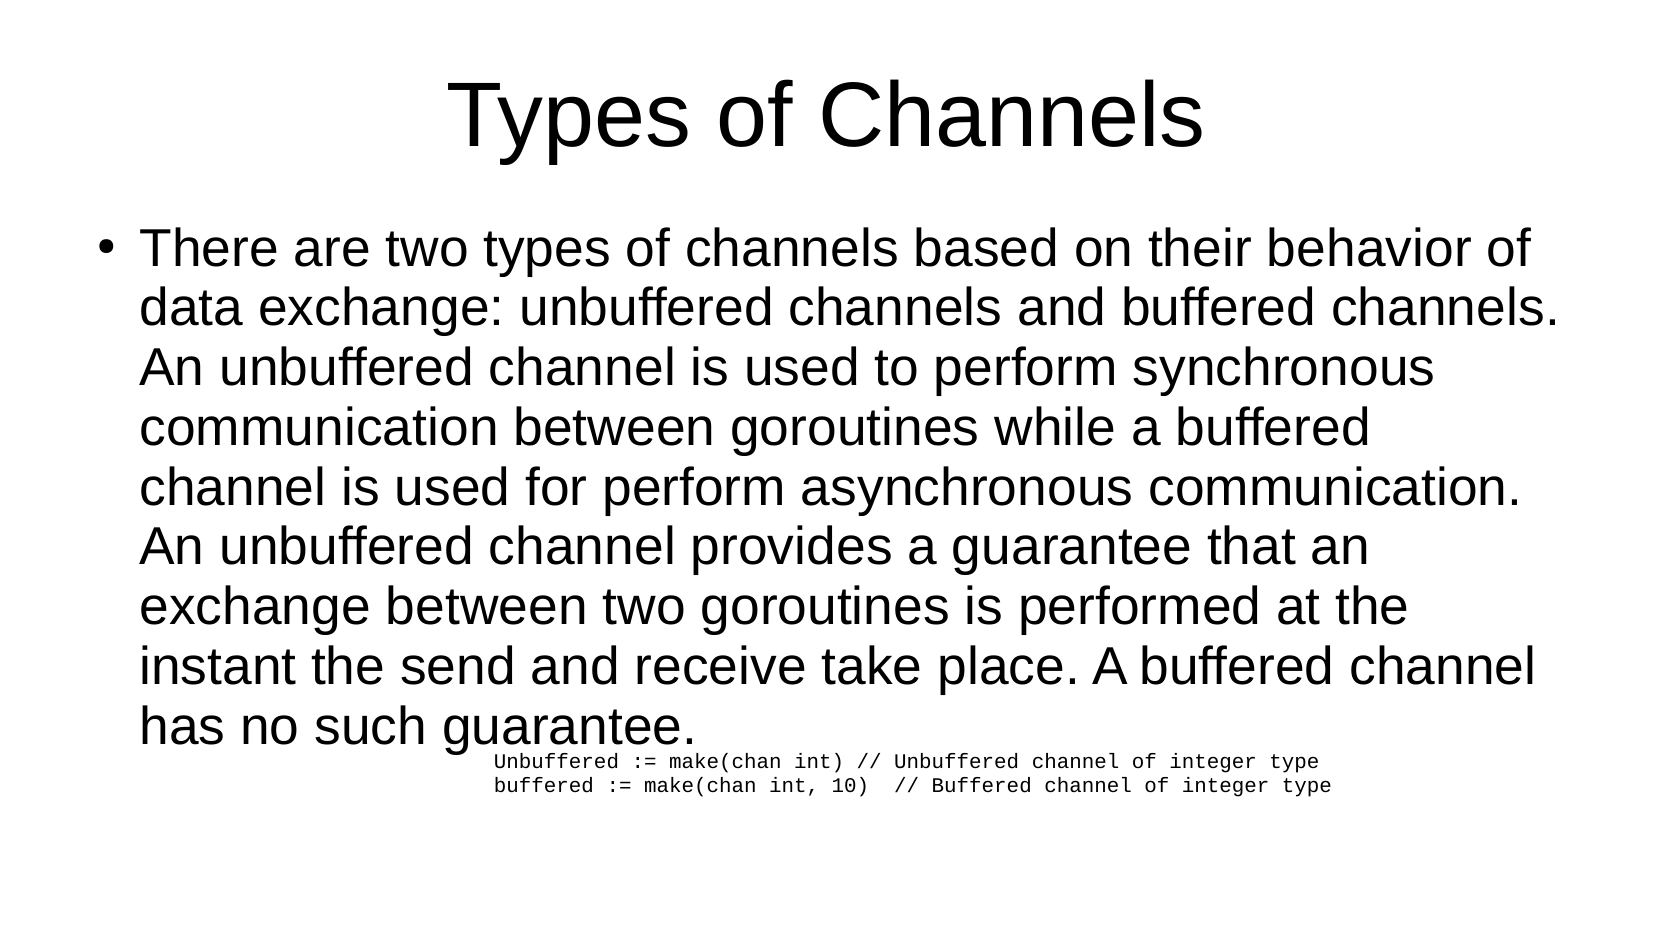

# Types of Channels
There are two types of channels based on their behavior of data exchange: unbuffered channels and buffered channels. An unbuffered channel is used to perform synchronous communication between goroutines while a buffered channel is used for perform asynchronous communication. An unbuffered channel provides a guarantee that an exchange between two goroutines is performed at the instant the send and receive take place. A buffered channel has no such guarantee.
Unbuffered := make(chan int) // Unbuffered channel of integer type
buffered := make(chan int, 10) // Buffered channel of integer type